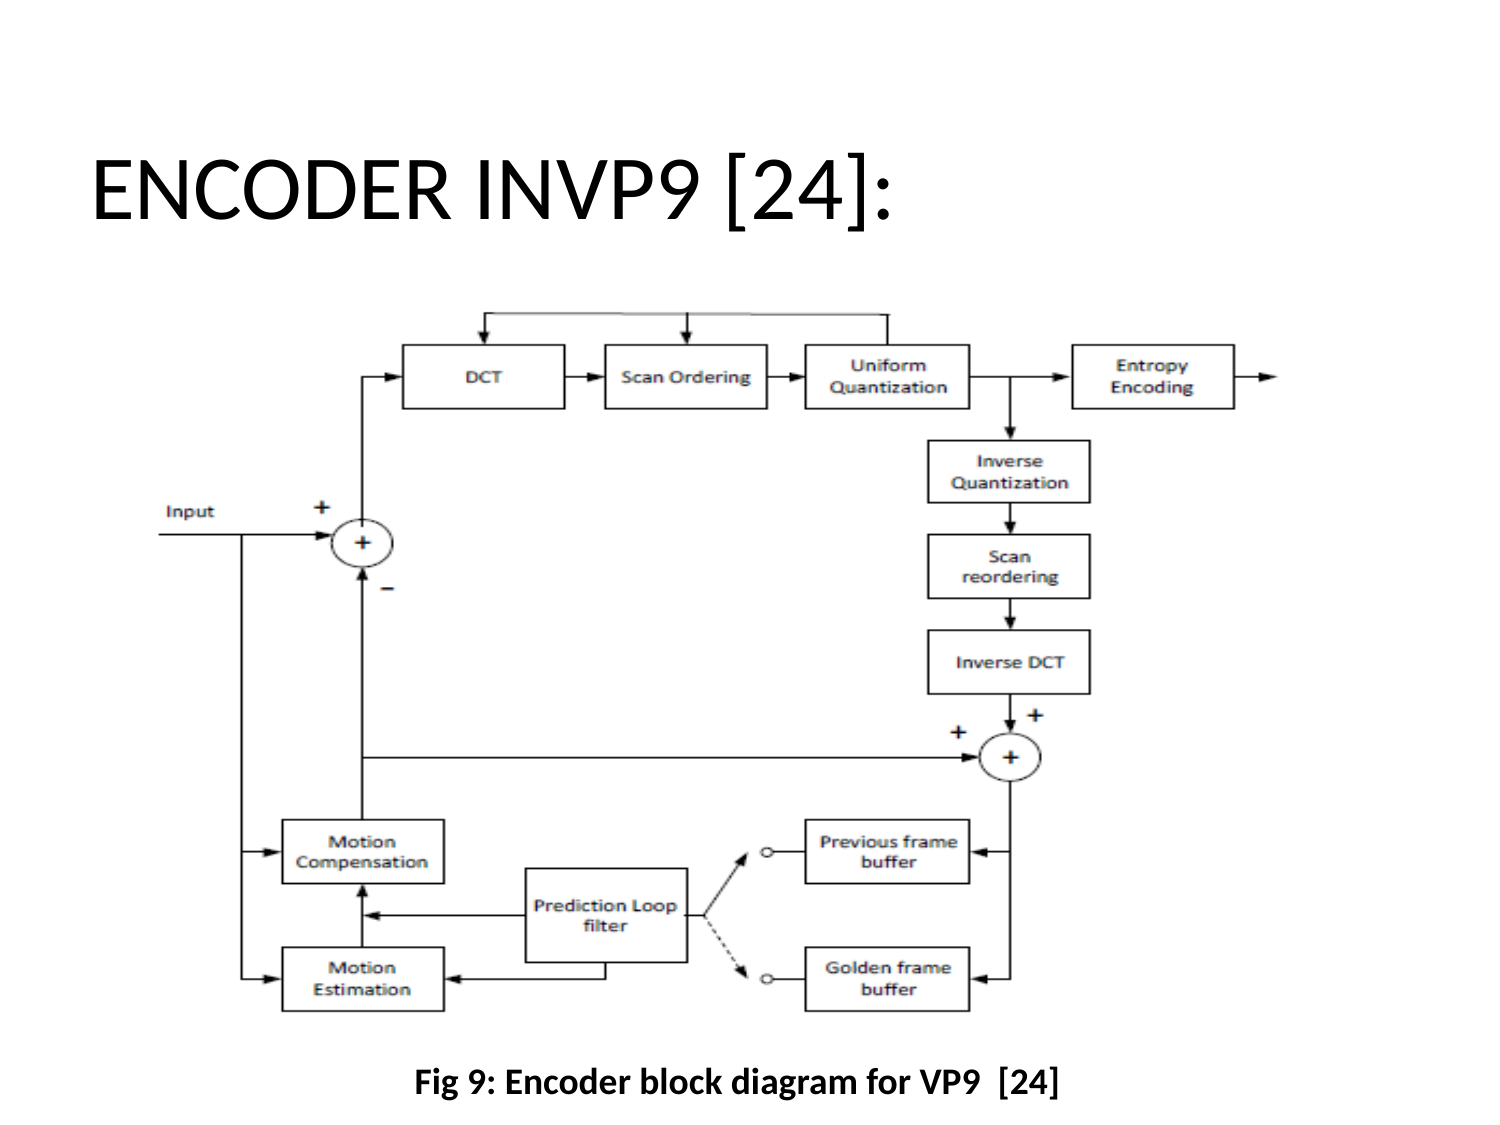

# ENCODER INVP9 [24]:
Fig 9: Encoder block diagram for VP9 [24]